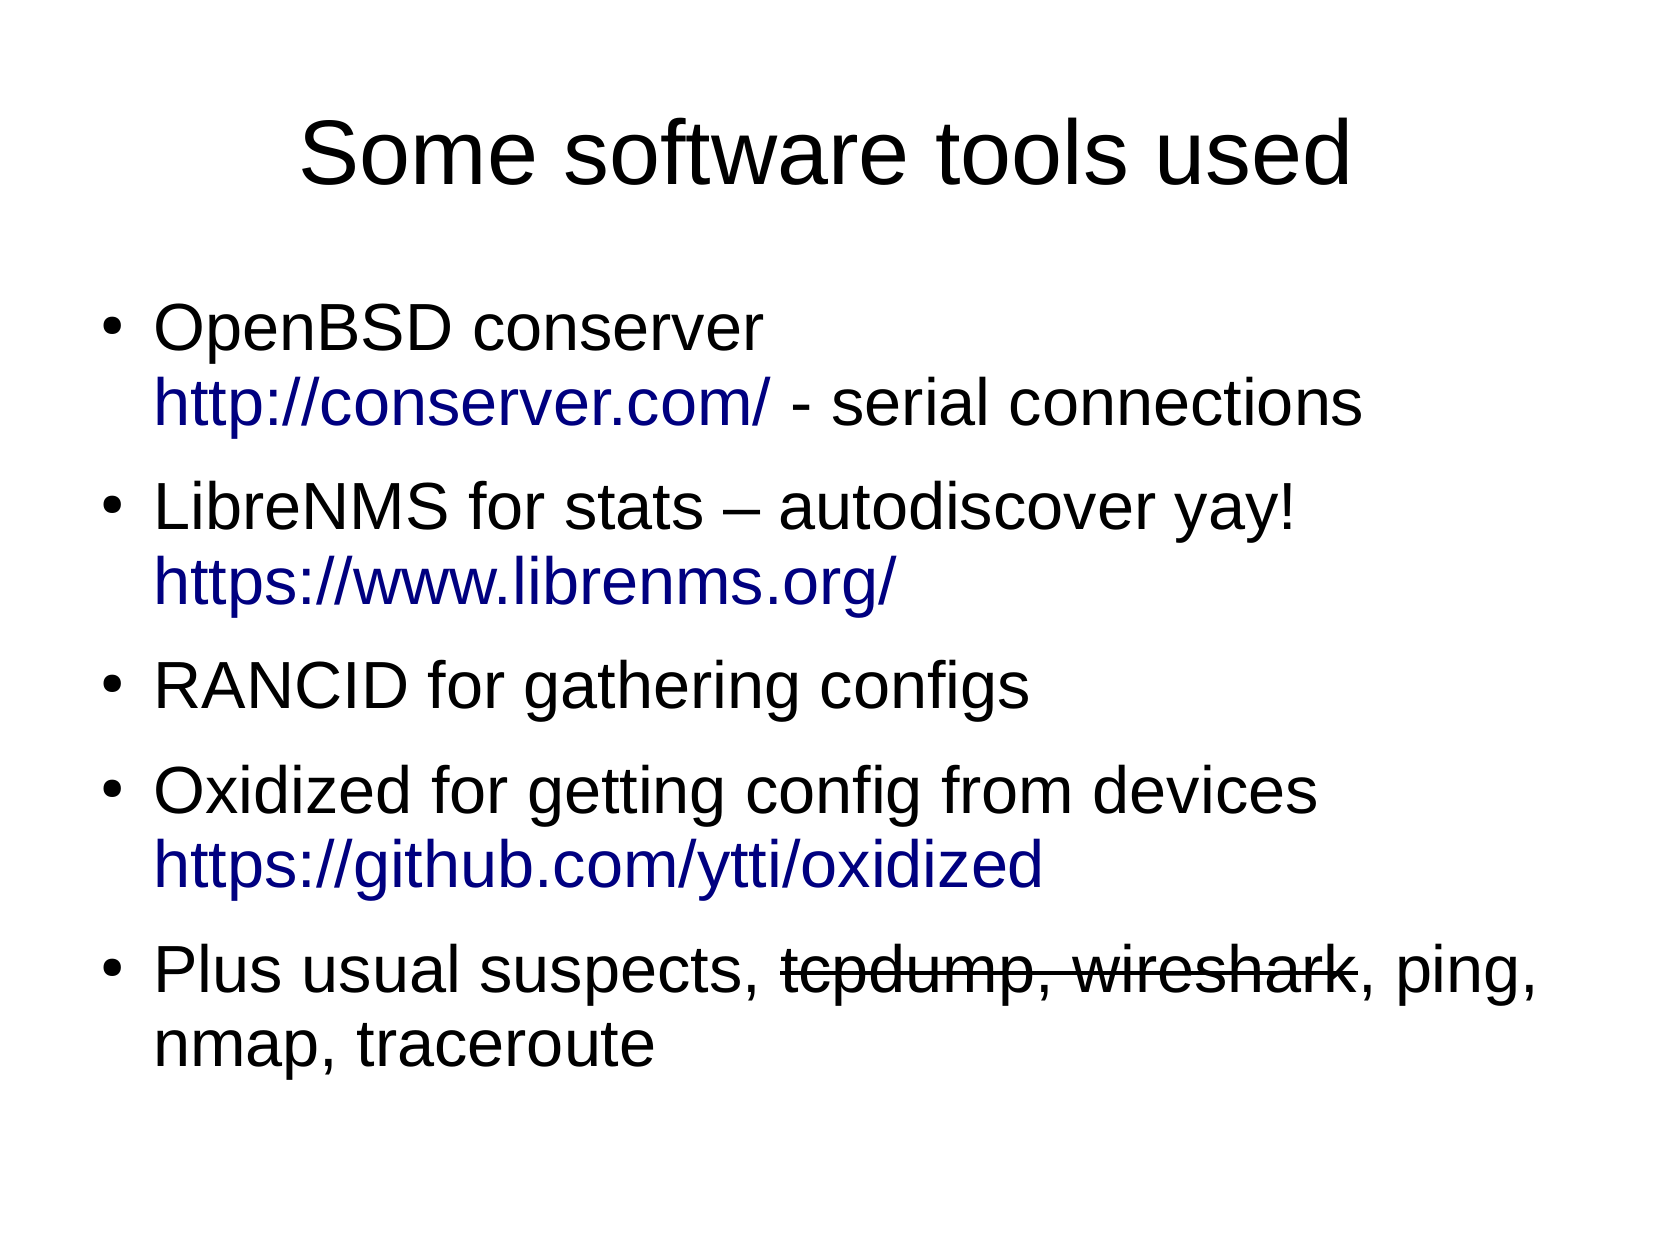

# Some software tools used
OpenBSD conserver
http://conserver.com/ - serial connections
LibreNMS for stats – autodiscover yay!
https://www.librenms.org/
RANCID for gathering configs
Oxidized for getting config from devices
https://github.com/ytti/oxidized
Plus usual suspects, tcpdump, wireshark, ping, nmap, traceroute